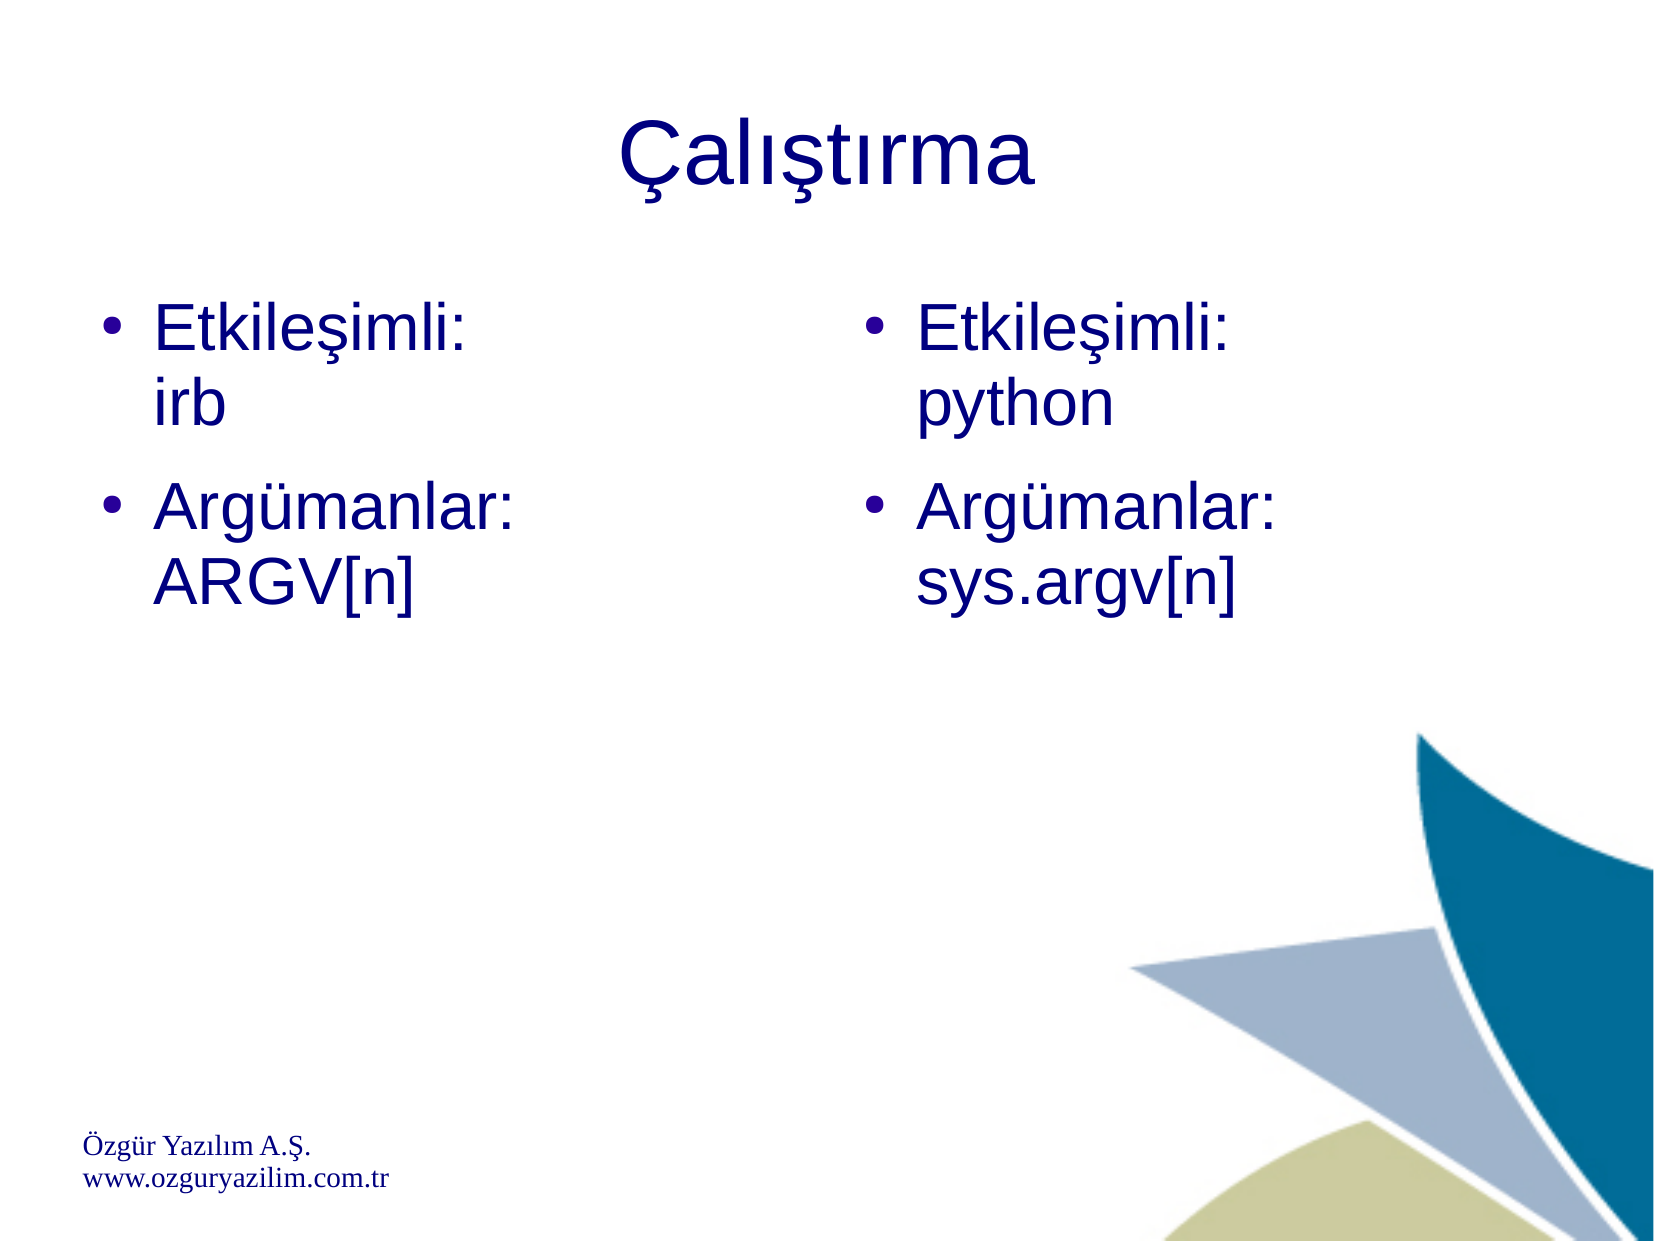

# Çalıştırma
Etkileşimli:
irb
Argümanlar:
ARGV[n]
Etkileşimli:
python
Argümanlar:
sys.argv[n]